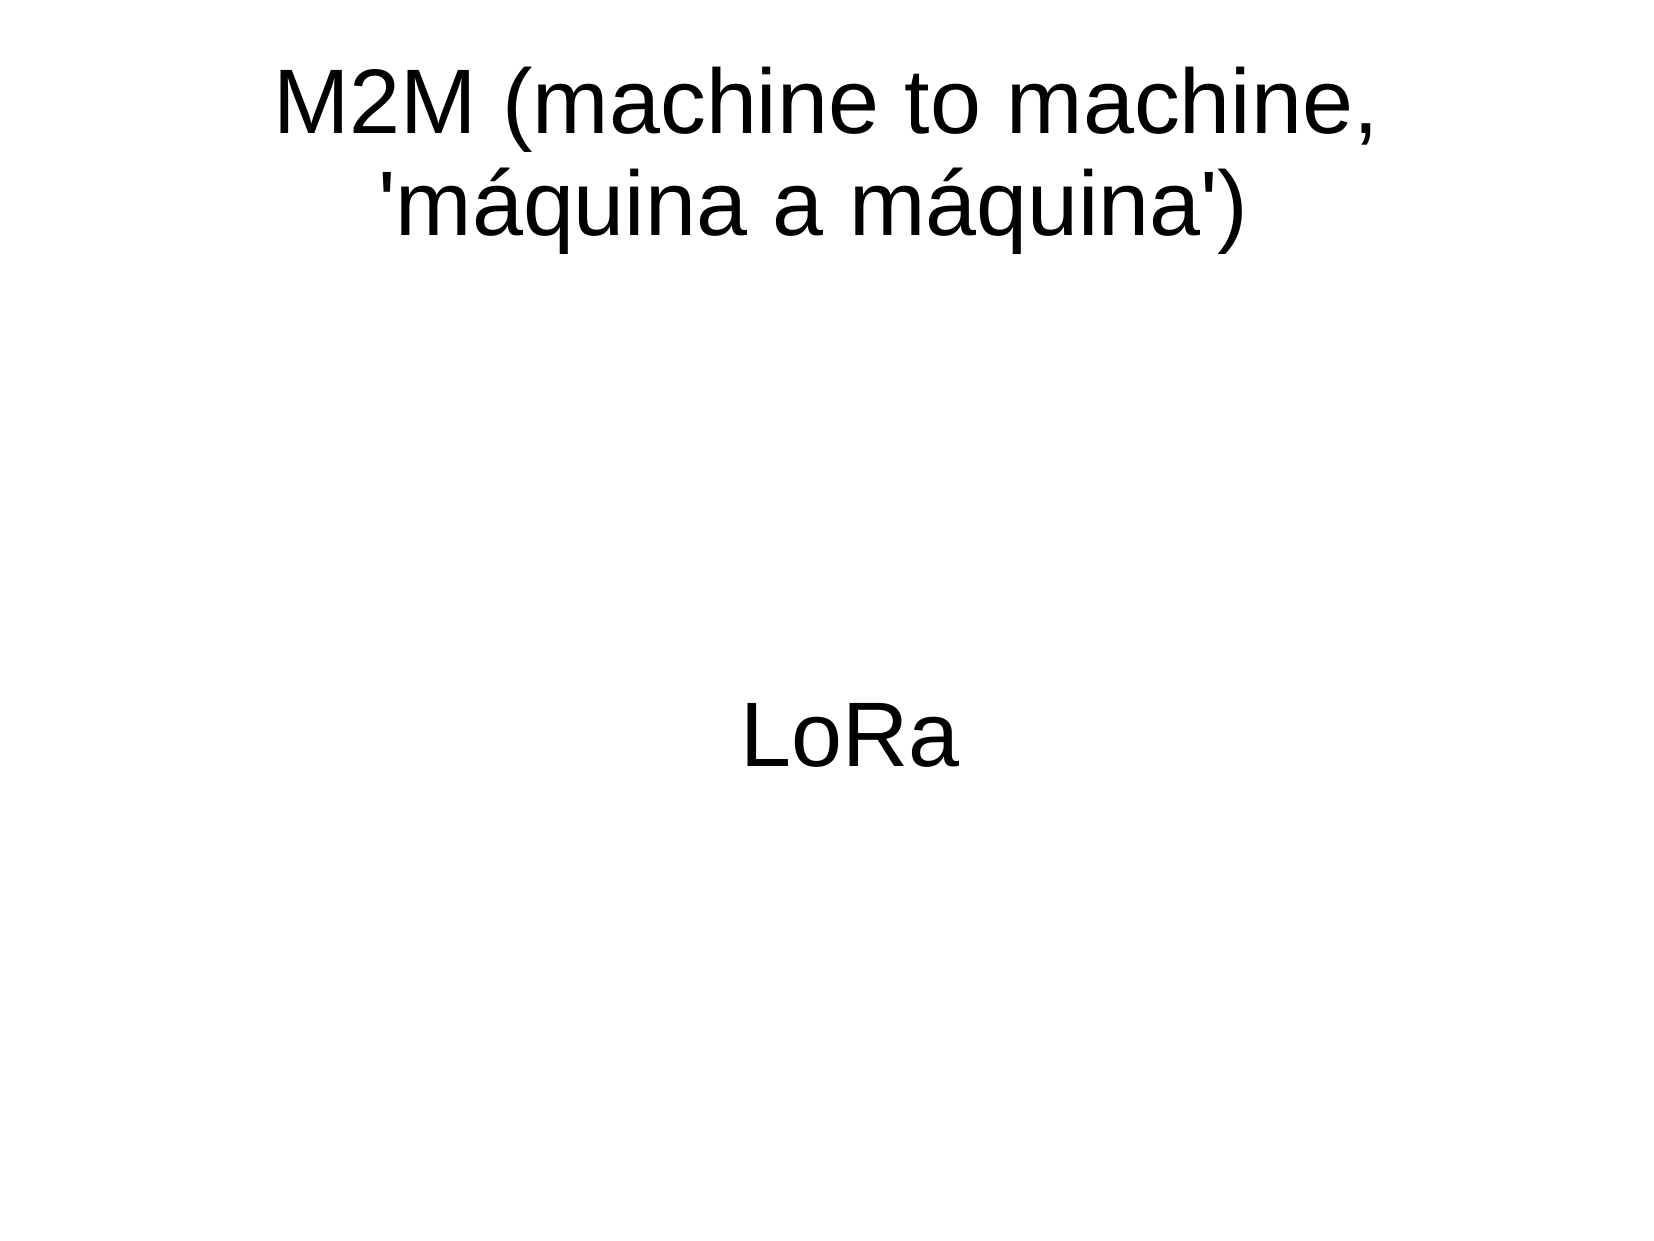

# M2M (machine to machine, 'máquina a máquina')
LoRa